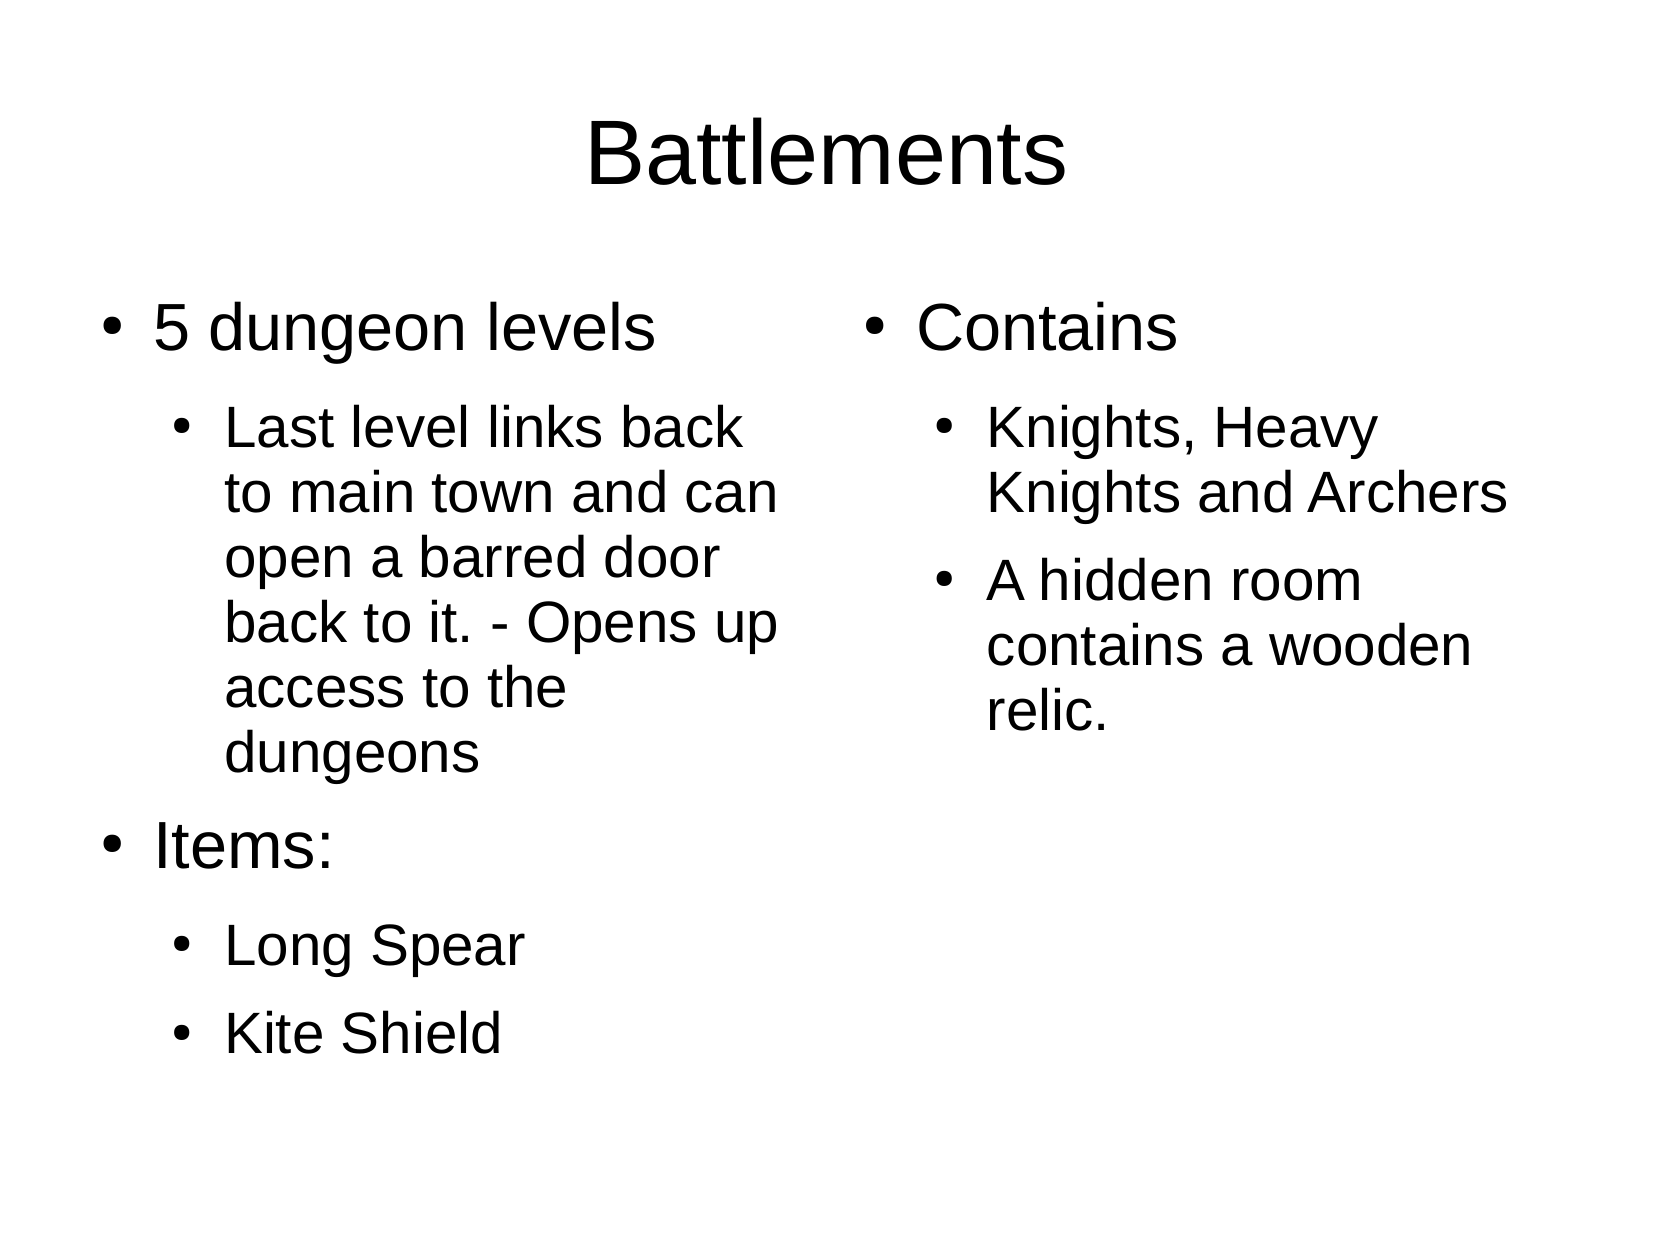

# Battlements
5 dungeon levels
Last level links back to main town and can open a barred door back to it. - Opens up access to the dungeons
Items:
Long Spear
Kite Shield
Contains
Knights, Heavy Knights and Archers
A hidden room contains a wooden relic.